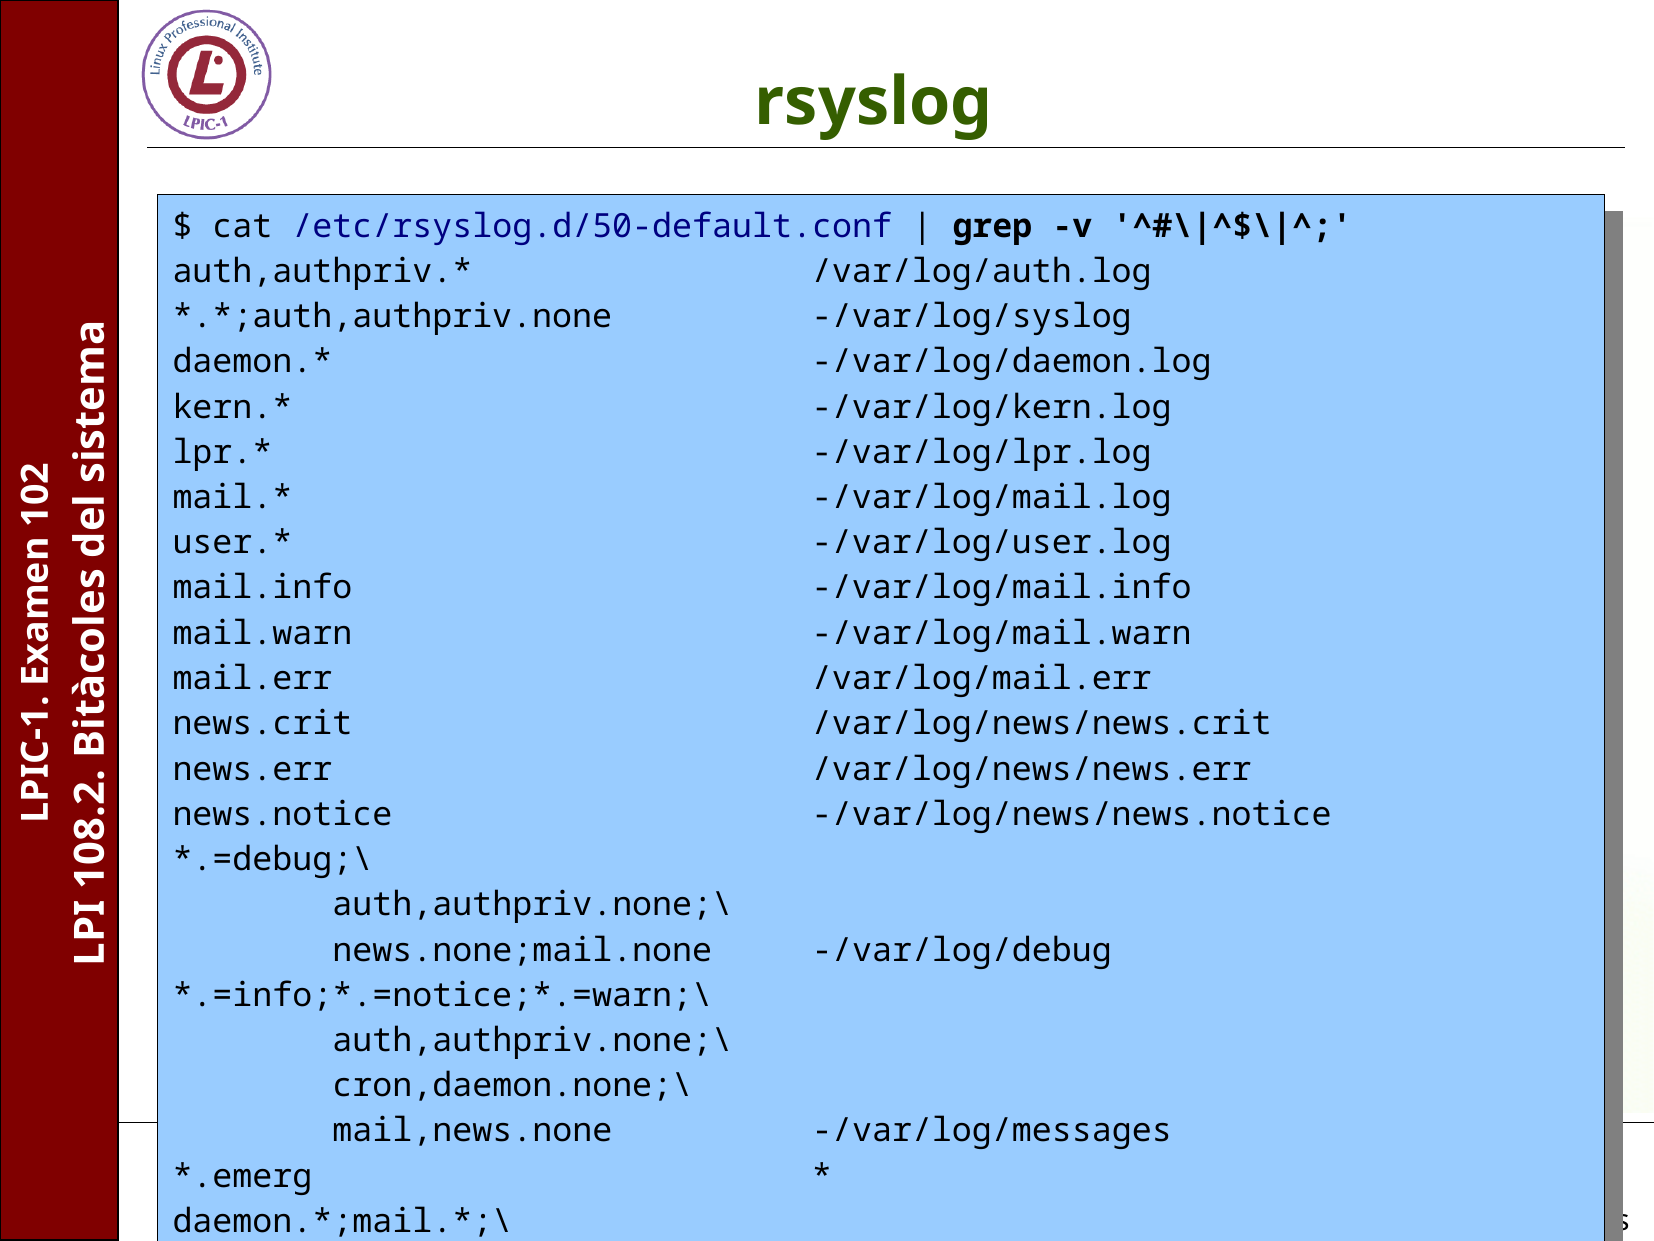

# rsyslog
$ cat /etc/rsyslog.d/50-default.conf | grep -v '^#\|^$\|^;'
auth,authpriv.* /var/log/auth.log
*.*;auth,authpriv.none -/var/log/syslog
daemon.* -/var/log/daemon.log
kern.* -/var/log/kern.log
lpr.* -/var/log/lpr.log
mail.* -/var/log/mail.log
user.* -/var/log/user.log
mail.info -/var/log/mail.info
mail.warn -/var/log/mail.warn
mail.err /var/log/mail.err
news.crit /var/log/news/news.crit
news.err /var/log/news/news.err
news.notice -/var/log/news/news.notice
*.=debug;\
 auth,authpriv.none;\
 news.none;mail.none -/var/log/debug
*.=info;*.=notice;*.=warn;\
 auth,authpriv.none;\
 cron,daemon.none;\
 mail,news.none -/var/log/messages
*.emerg *
daemon.*;mail.*;\
 news.err;\
 *.=debug;*.=info;\
 *.=notice;*.=warn |/dev/xconsole